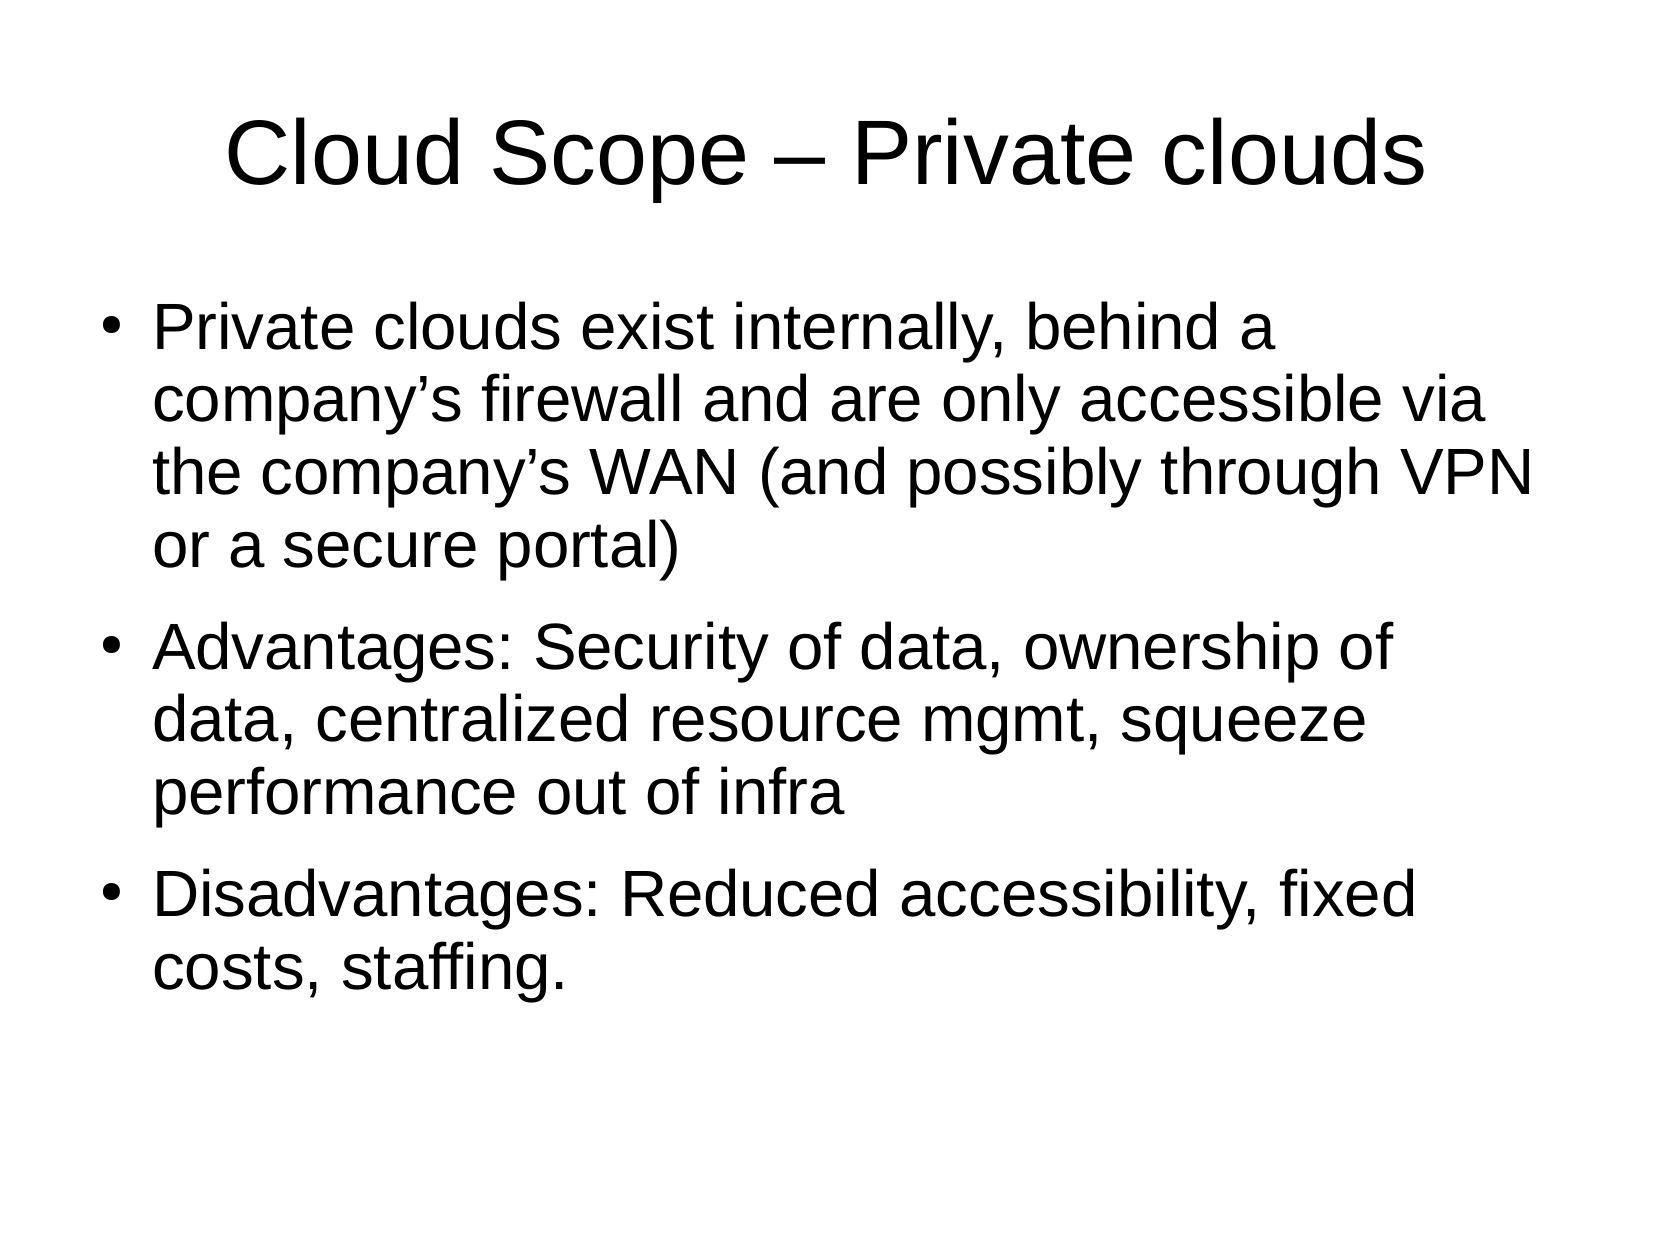

# Cloud Scope – Private clouds
Private clouds exist internally, behind a company’s firewall and are only accessible via the company’s WAN (and possibly through VPN or a secure portal)
Advantages: Security of data, ownership of data, centralized resource mgmt, squeeze performance out of infra
Disadvantages: Reduced accessibility, fixed costs, staffing.